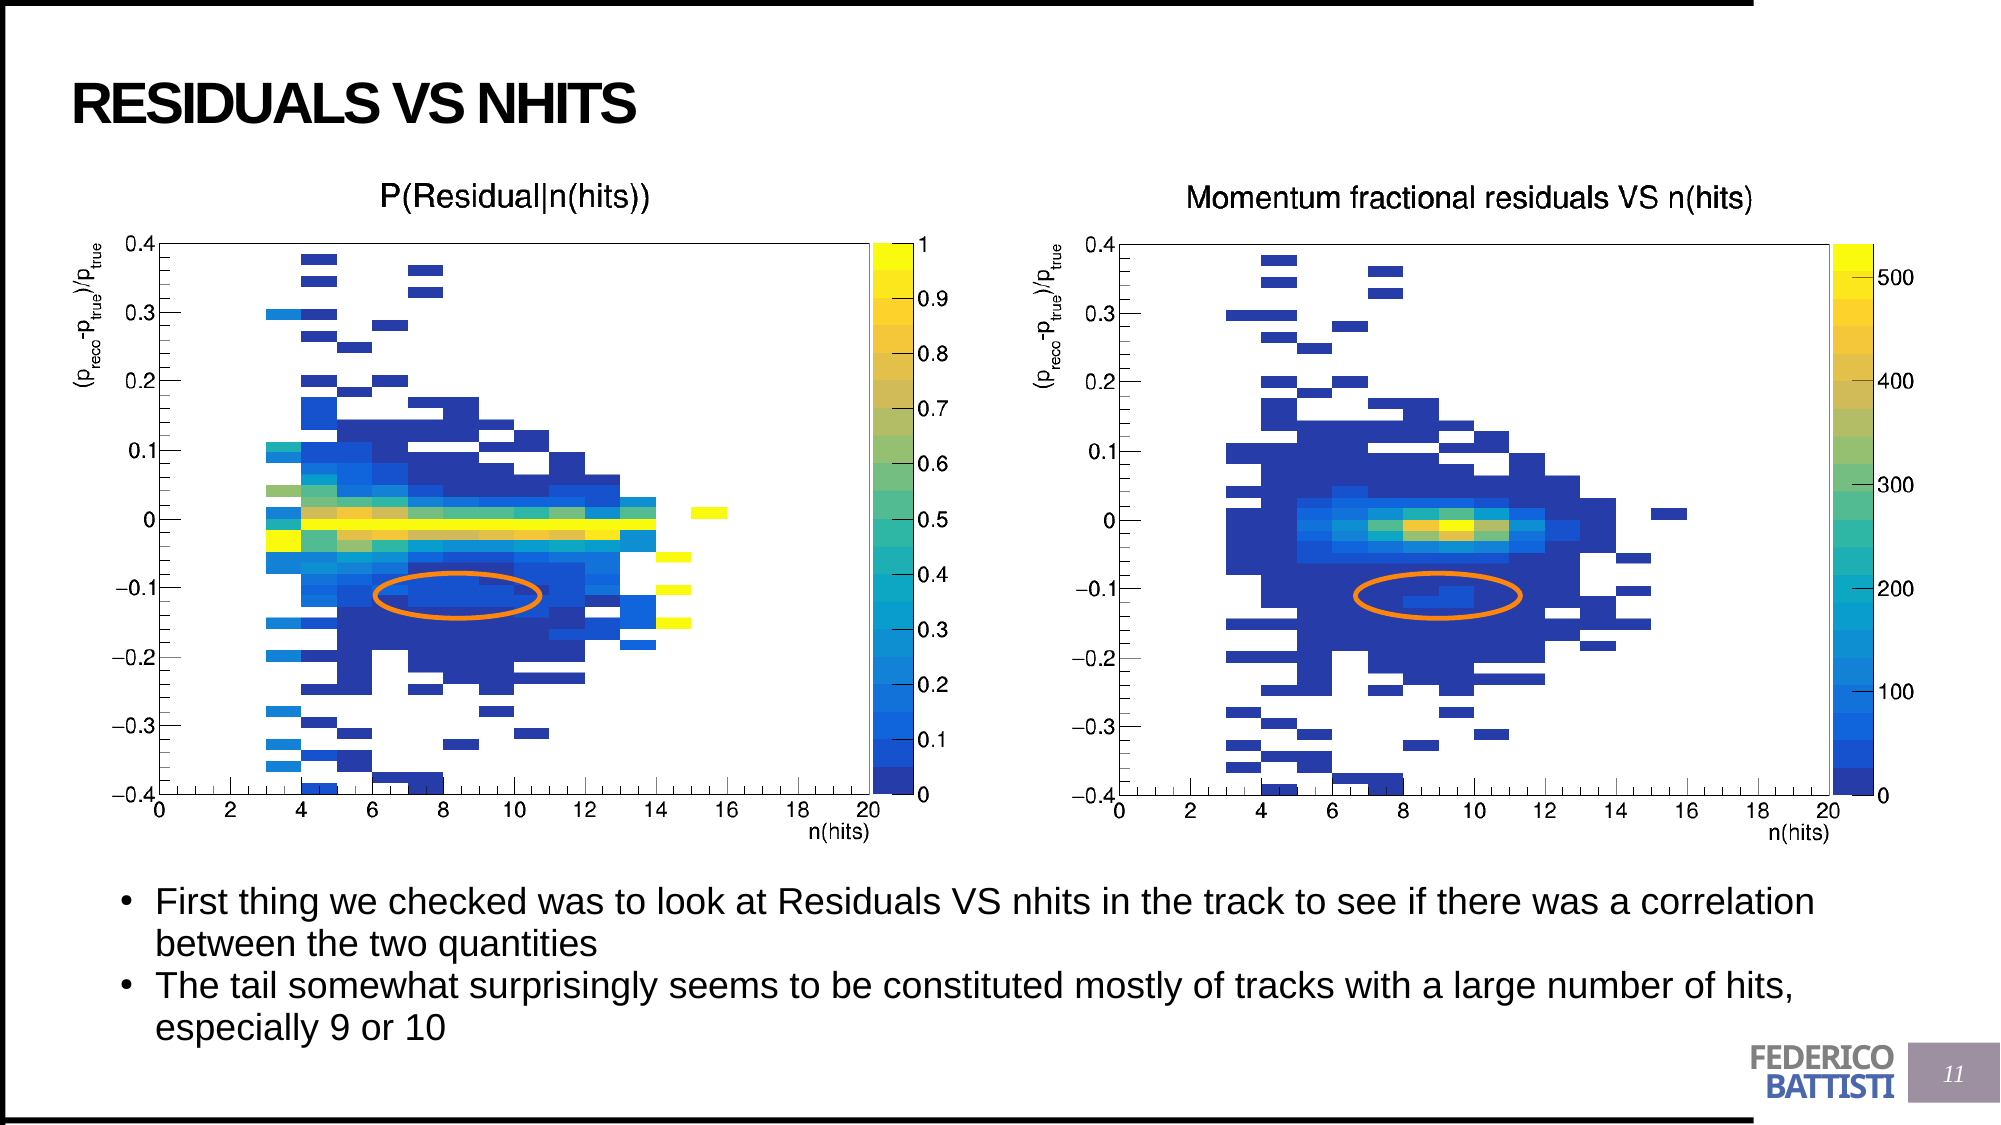

# Residuals vs nhits
First thing we checked was to look at Residuals VS nhits in the track to see if there was a correlation between the two quantities
The tail somewhat surprisingly seems to be constituted mostly of tracks with a large number of hits, especially 9 or 10